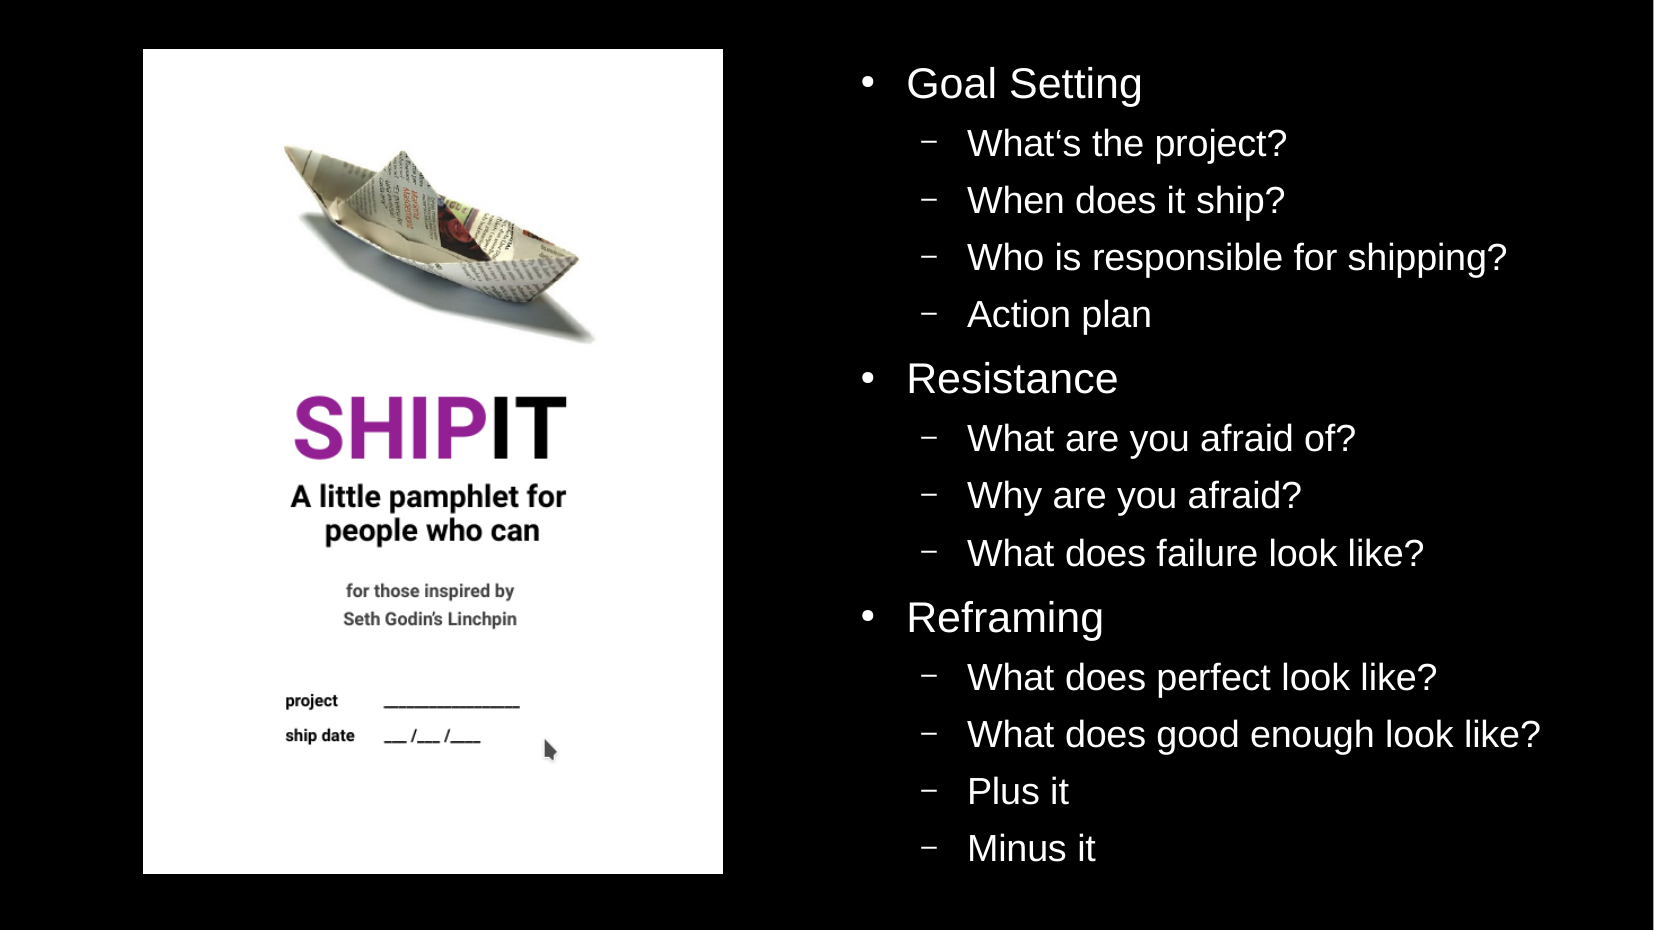

# Goal Setting
What‘s the project?
When does it ship?
Who is responsible for shipping?
Action plan
Resistance
What are you afraid of?
Why are you afraid?
What does failure look like?
Reframing
What does perfect look like?
What does good enough look like?
Plus it
Minus it